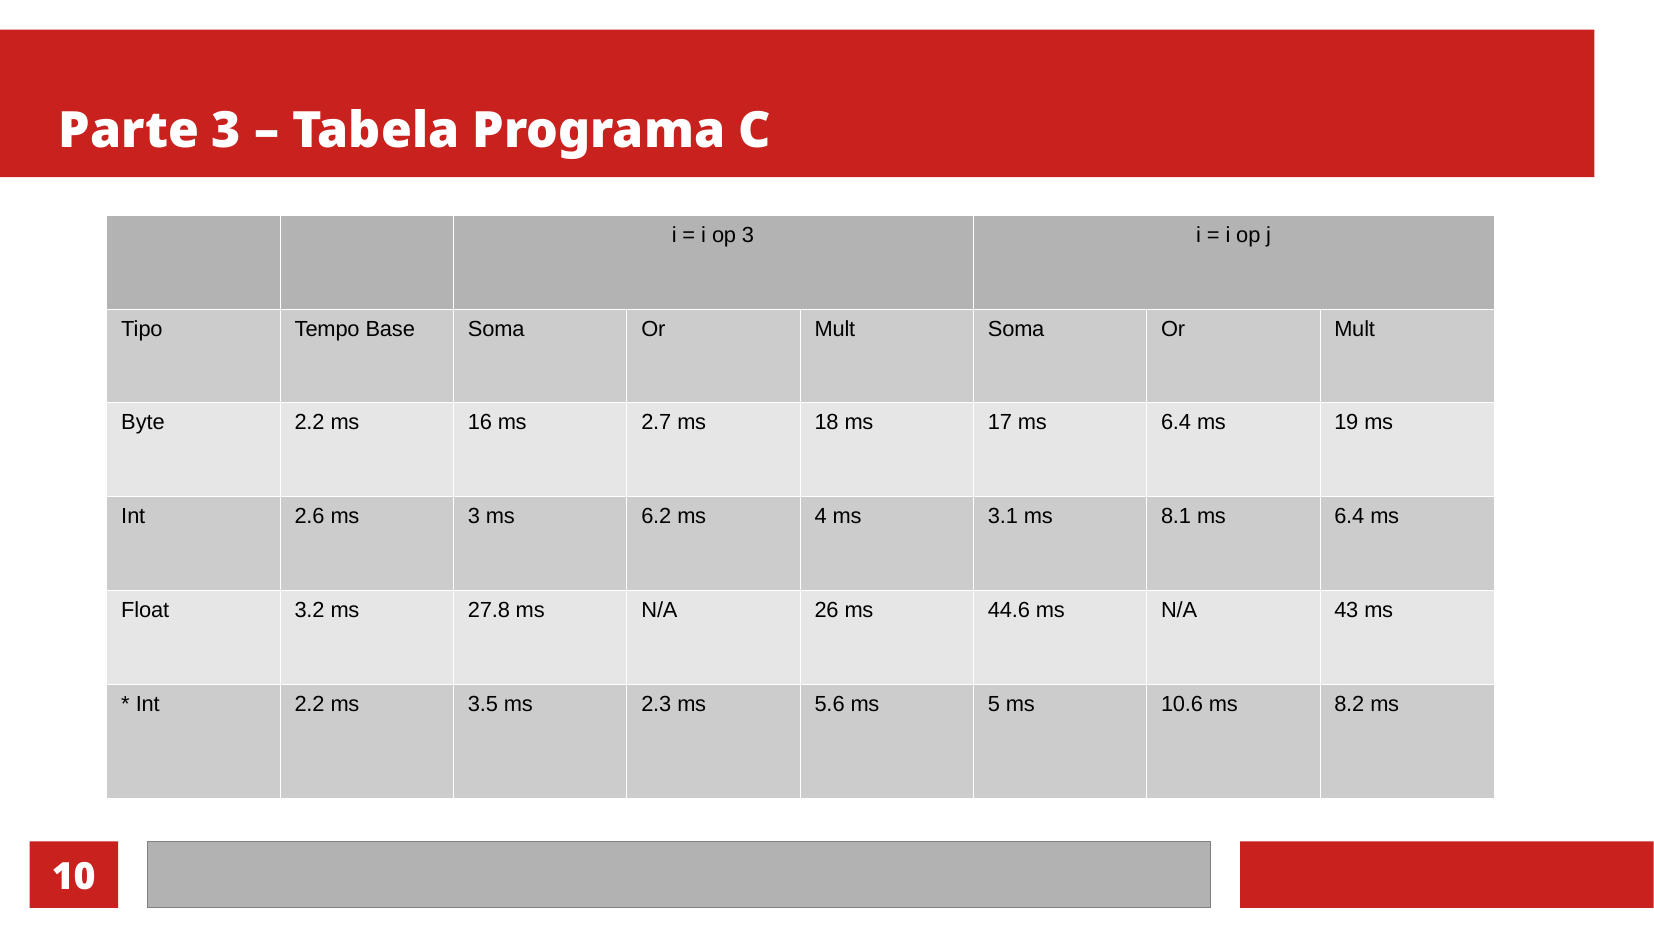

# Parte 3 – Tabela Programa C
| | | i = i op 3 | | | i = i op j | | |
| --- | --- | --- | --- | --- | --- | --- | --- |
| Tipo | Tempo Base | Soma | Or | Mult | Soma | Or | Mult |
| Byte | 2.2 ms | 16 ms | 2.7 ms | 18 ms | 17 ms | 6.4 ms | 19 ms |
| Int | 2.6 ms | 3 ms | 6.2 ms | 4 ms | 3.1 ms | 8.1 ms | 6.4 ms |
| Float | 3.2 ms | 27.8 ms | N/A | 26 ms | 44.6 ms | N/A | 43 ms |
| \* Int | 2.2 ms | 3.5 ms | 2.3 ms | 5.6 ms | 5 ms | 10.6 ms | 8.2 ms |
10